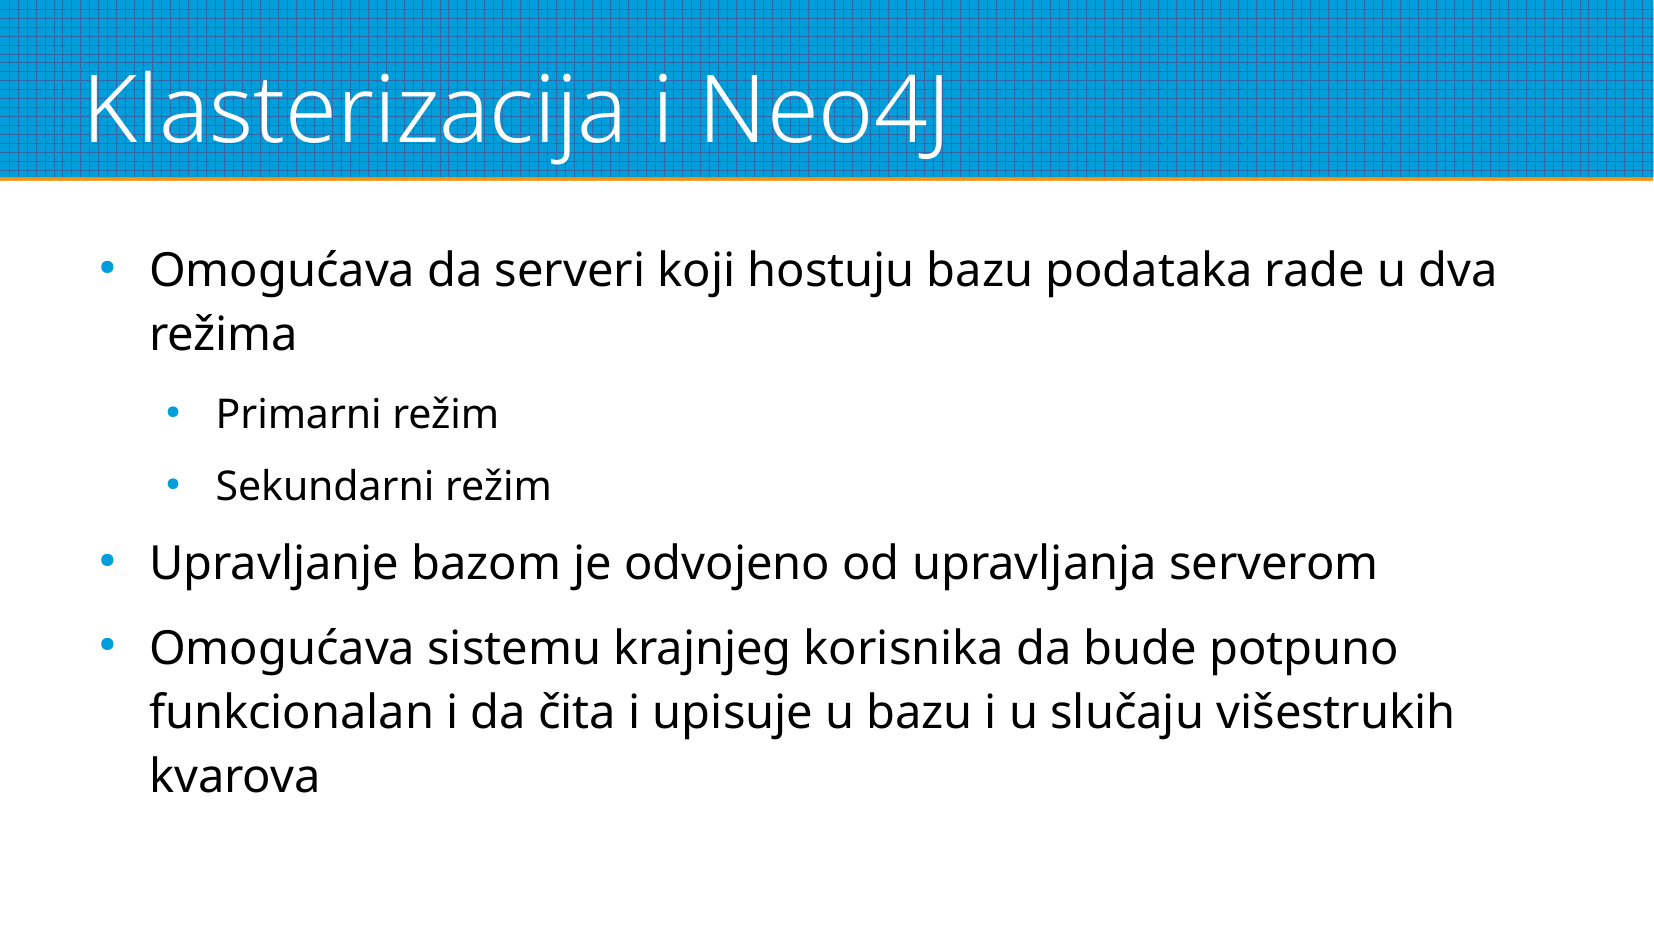

# Klasterizacija i Neo4J
Omogućava da serveri koji hostuju bazu podataka rade u dva režima
Primarni režim
Sekundarni režim
Upravljanje bazom je odvojeno od upravljanja serverom
Omogućava sistemu krajnjeg korisnika da bude potpuno funkcionalan i da čita i upisuje u bazu i u slučaju višestrukih kvarova